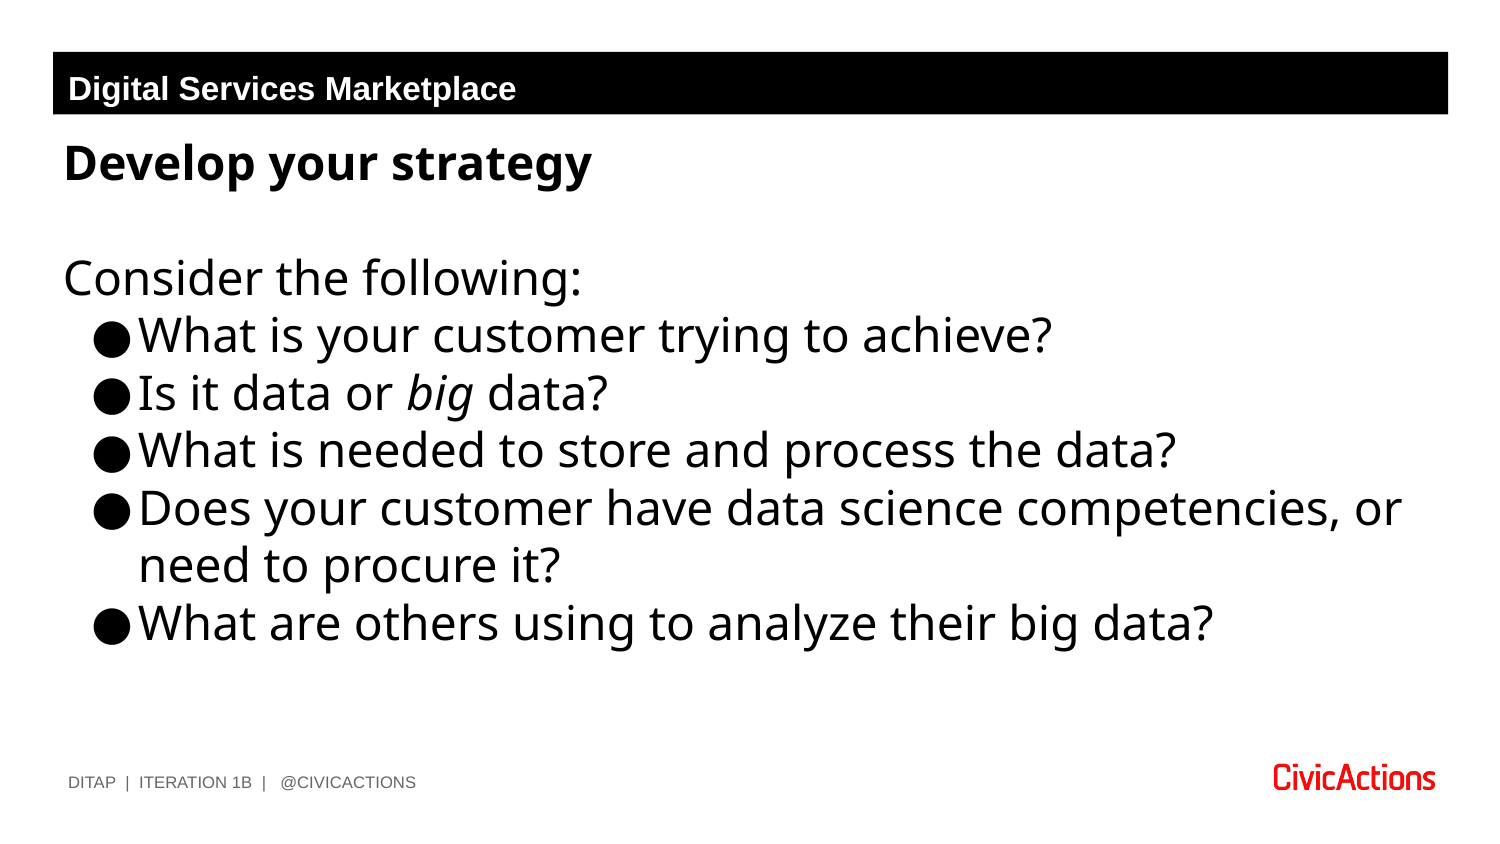

Digital Services Marketplace
Develop your strategy
Consider the following:
What is your customer trying to achieve?
Is it data or big data?
What is needed to store and process the data?
Does your customer have data science competencies, or need to procure it?
What are others using to analyze their big data?